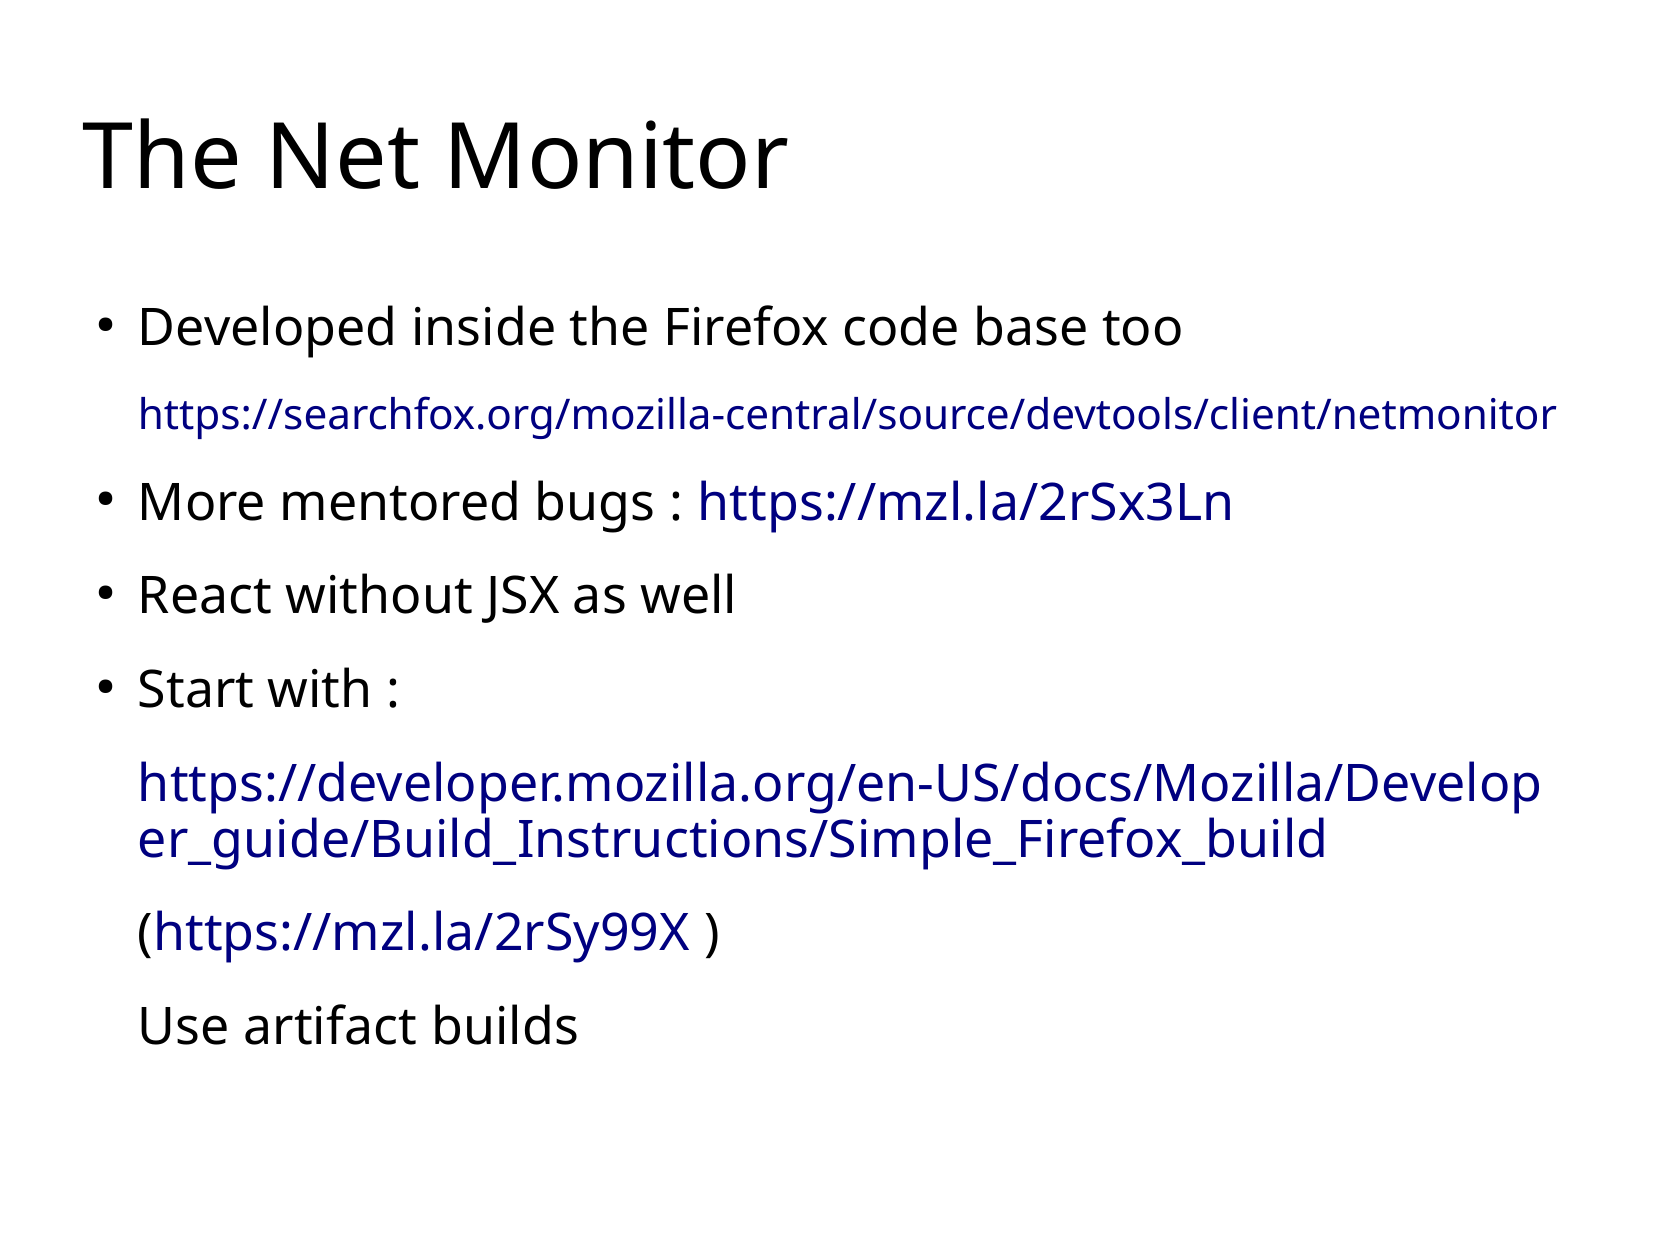

# The Net Monitor
Developed inside the Firefox code base too
https://searchfox.org/mozilla-central/source/devtools/client/netmonitor
More mentored bugs : https://mzl.la/2rSx3Ln
React without JSX as well
Start with :
https://developer.mozilla.org/en-US/docs/Mozilla/Developer_guide/Build_Instructions/Simple_Firefox_build
(https://mzl.la/2rSy99X )
Use artifact builds